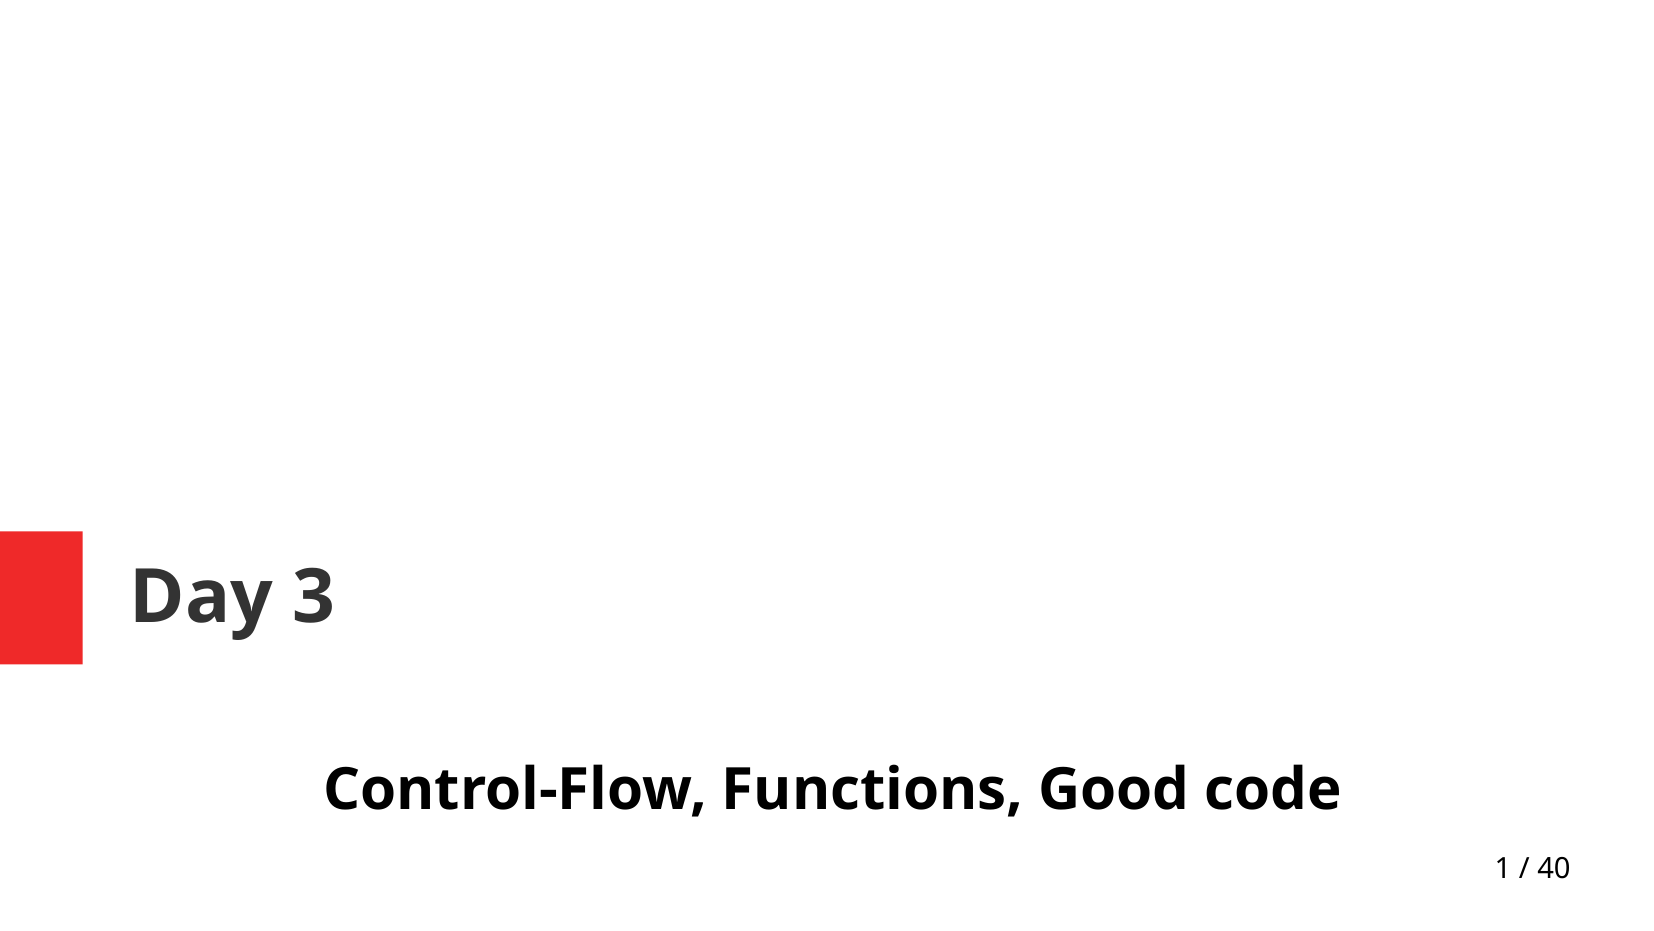

# Day 3
Control-Flow, Functions, Good code
1